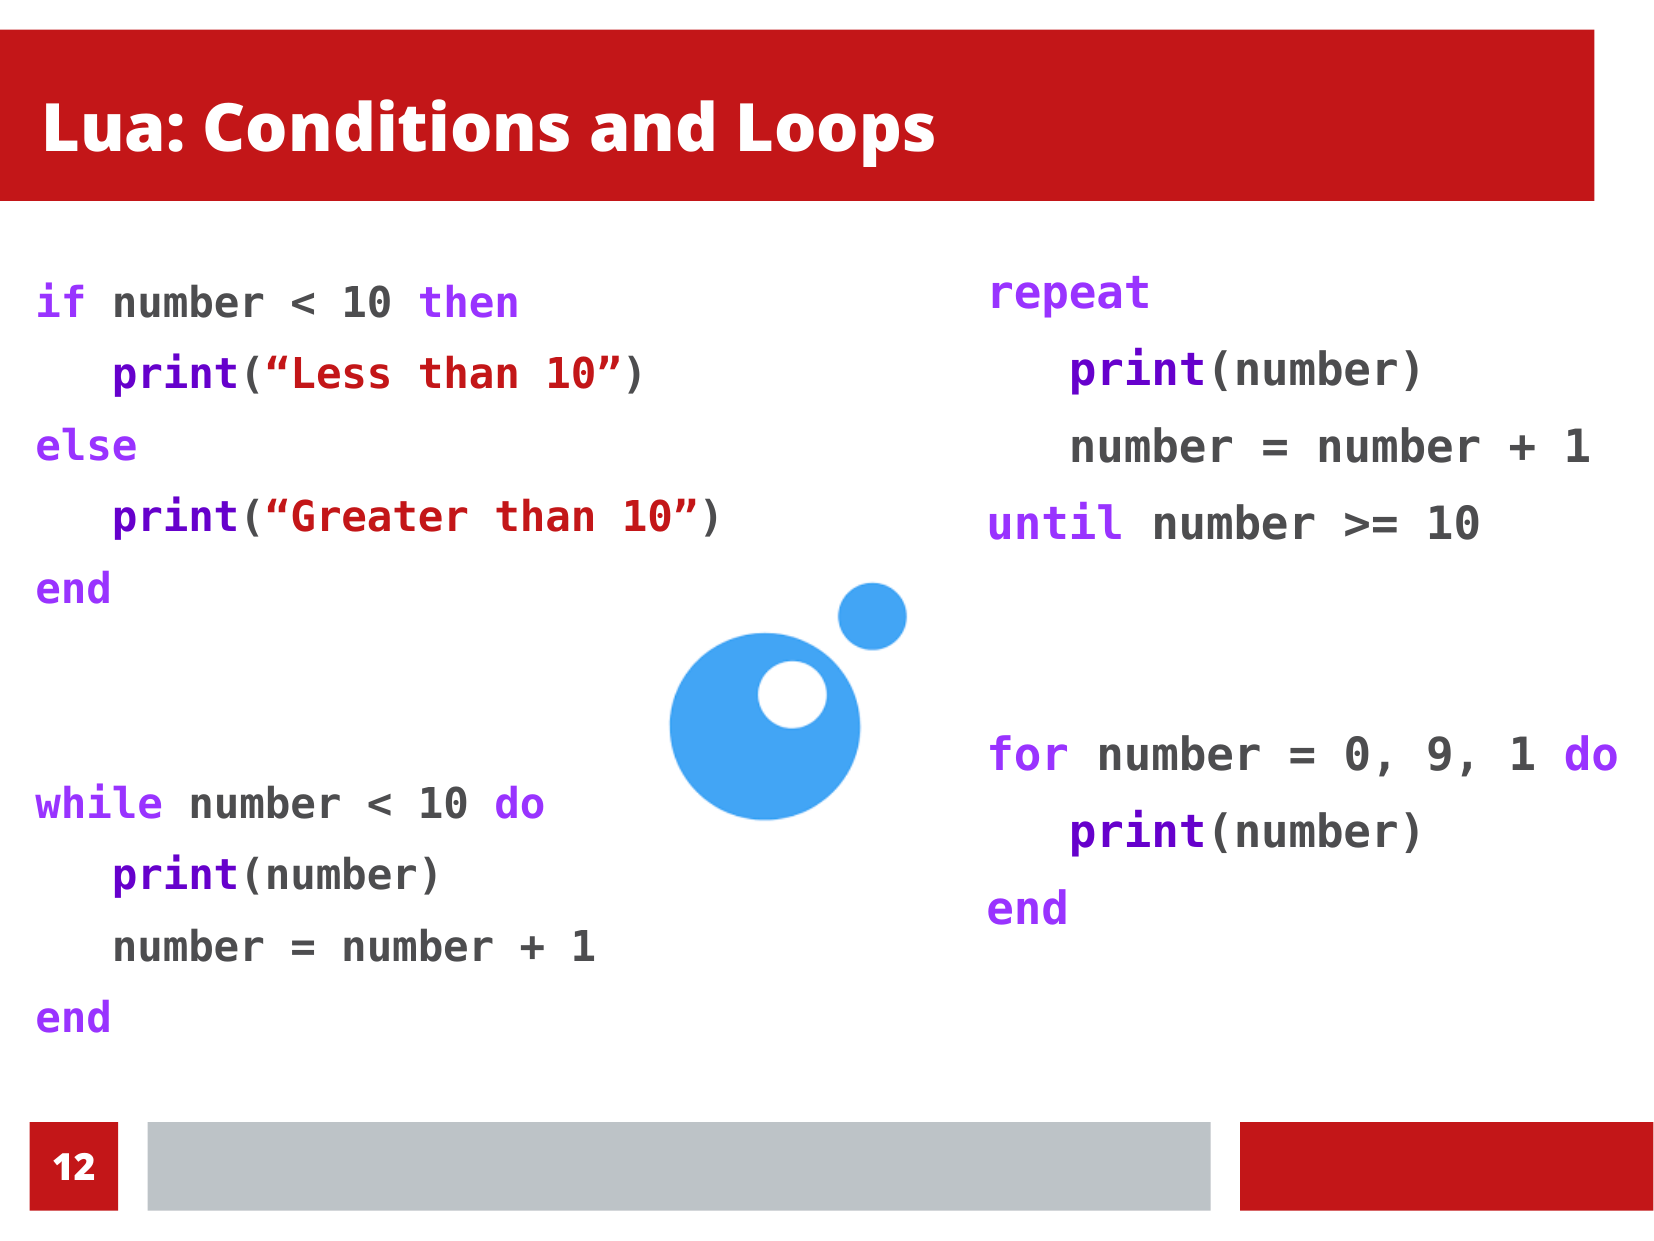

# Lua: Conditions and Loops
repeat
 print(number)
 number = number + 1
until number >= 10
for number = 0, 9, 1 do
 print(number)
end
if number < 10 then
 print(“Less than 10”)
else
 print(“Greater than 10”)
end
while number < 10 do
 print(number)
 number = number + 1
end
12